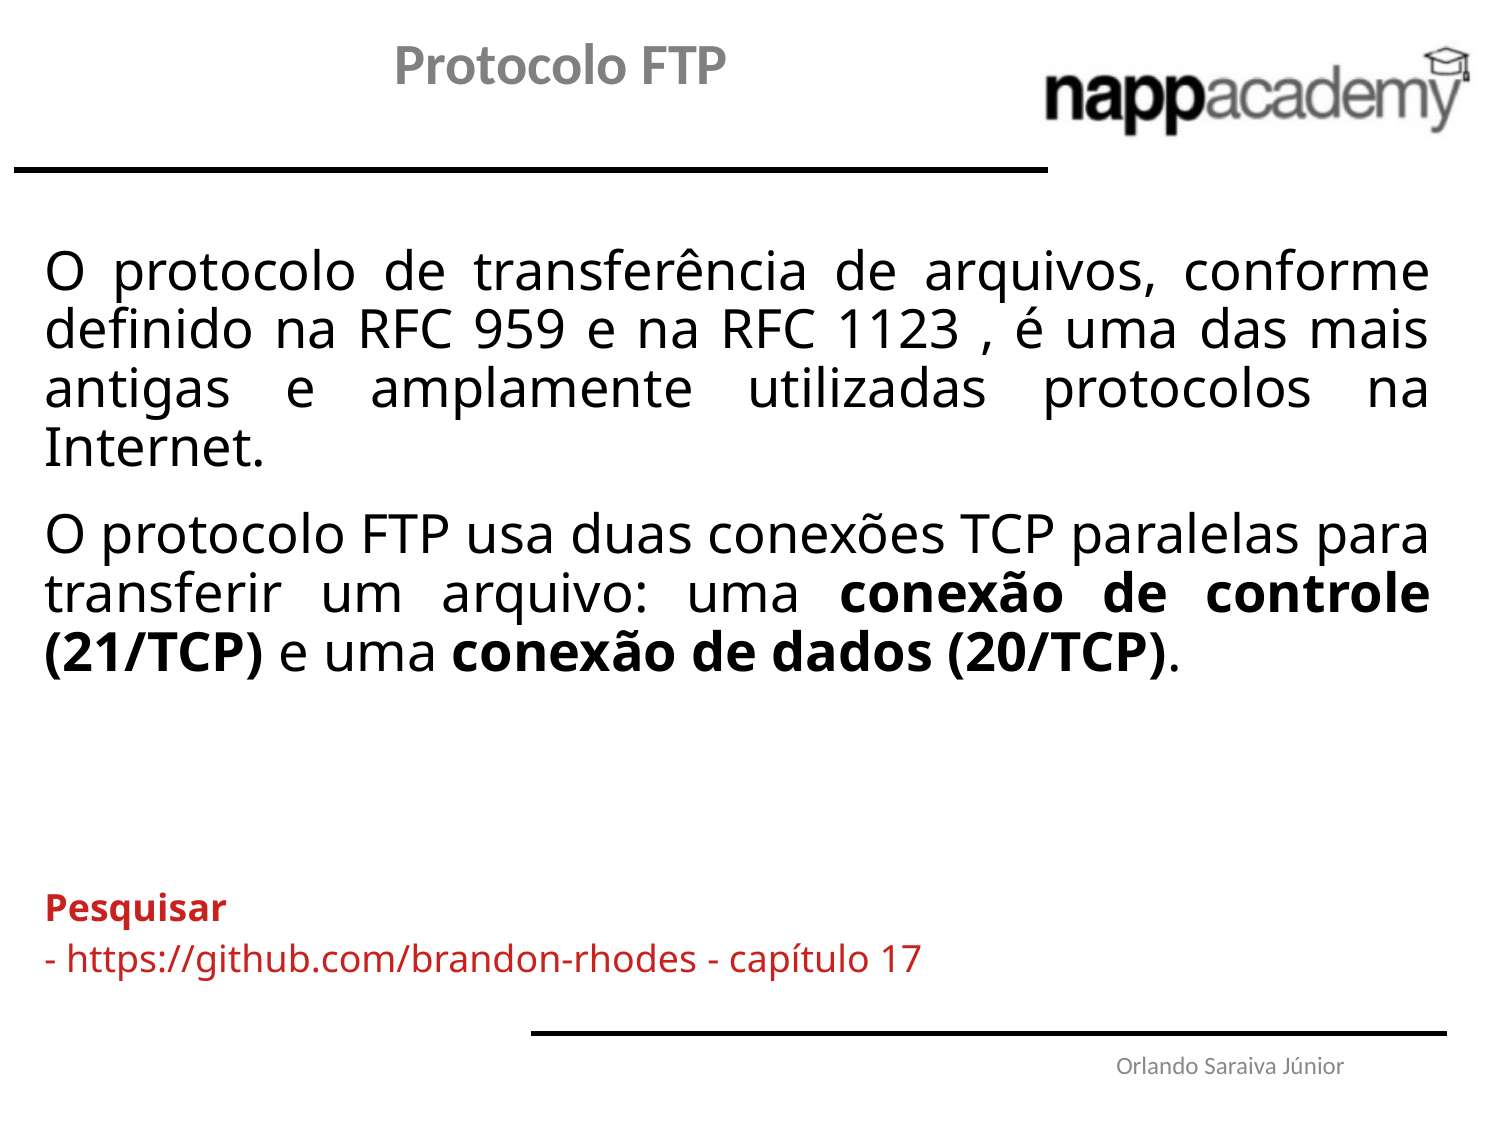

# Protocolo FTP
O protocolo de transferência de arquivos, conforme definido na RFC 959 e na RFC 1123 , é uma das mais antigas e amplamente utilizadas protocolos na Internet.
O protocolo FTP usa duas conexões TCP paralelas para transferir um arquivo: uma conexão de controle (21/TCP) e uma conexão de dados (20/TCP).
Pesquisar
- https://github.com/brandon-rhodes - capítulo 17